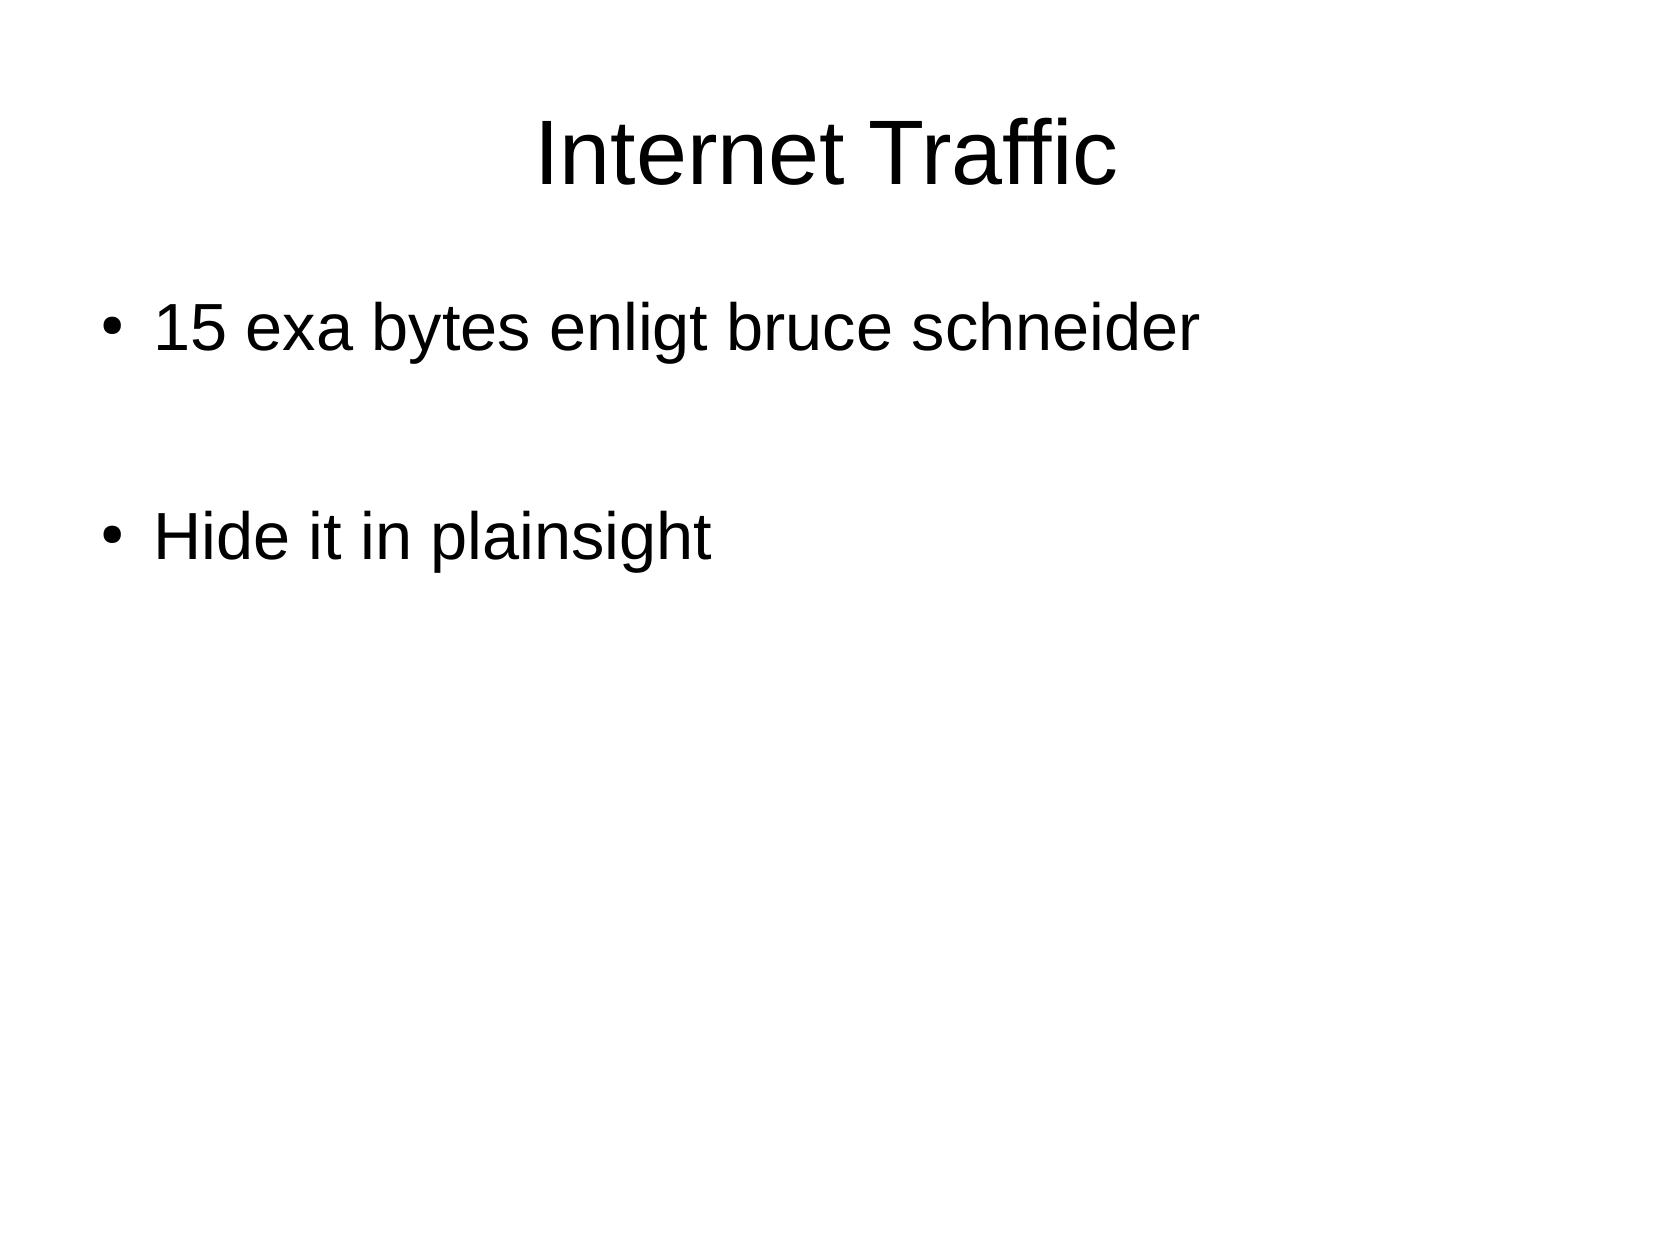

# Internet Traffic
15 exa bytes enligt bruce schneider
Hide it in plainsight